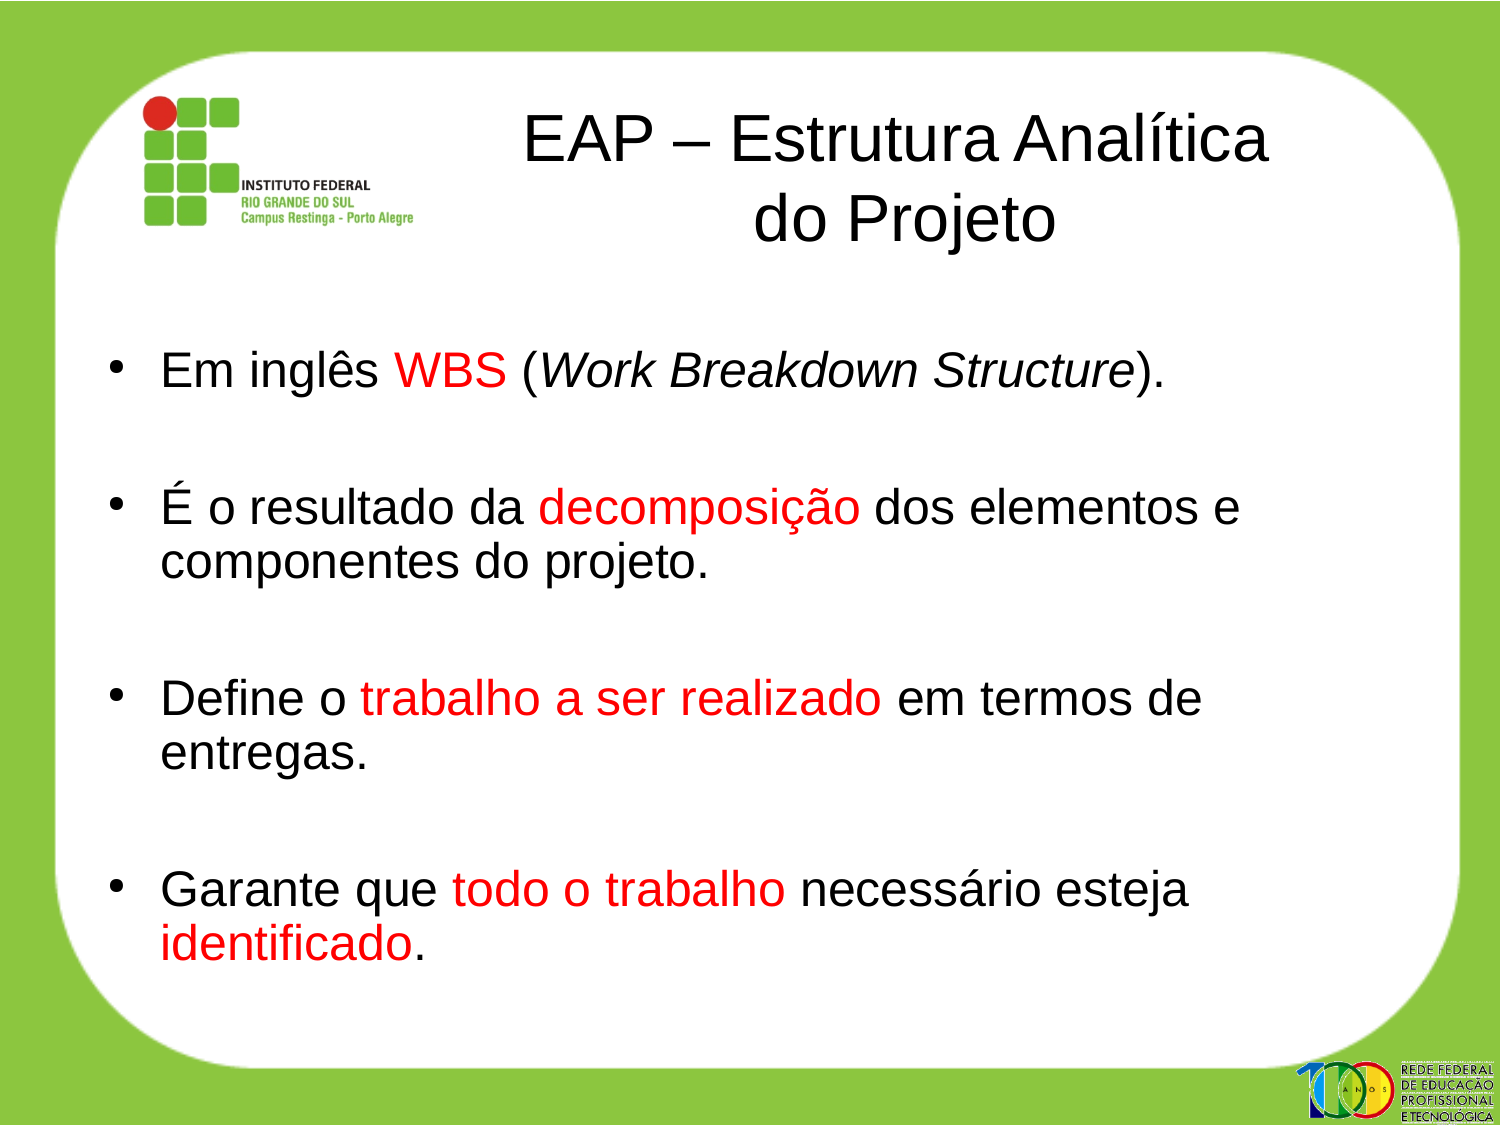

# EAP – Estrutura Analítica do Projeto
Em inglês WBS (Work Breakdown Structure).
É o resultado da decomposição dos elementos e componentes do projeto.
Define o trabalho a ser realizado em termos de entregas.
Garante que todo o trabalho necessário esteja identificado.